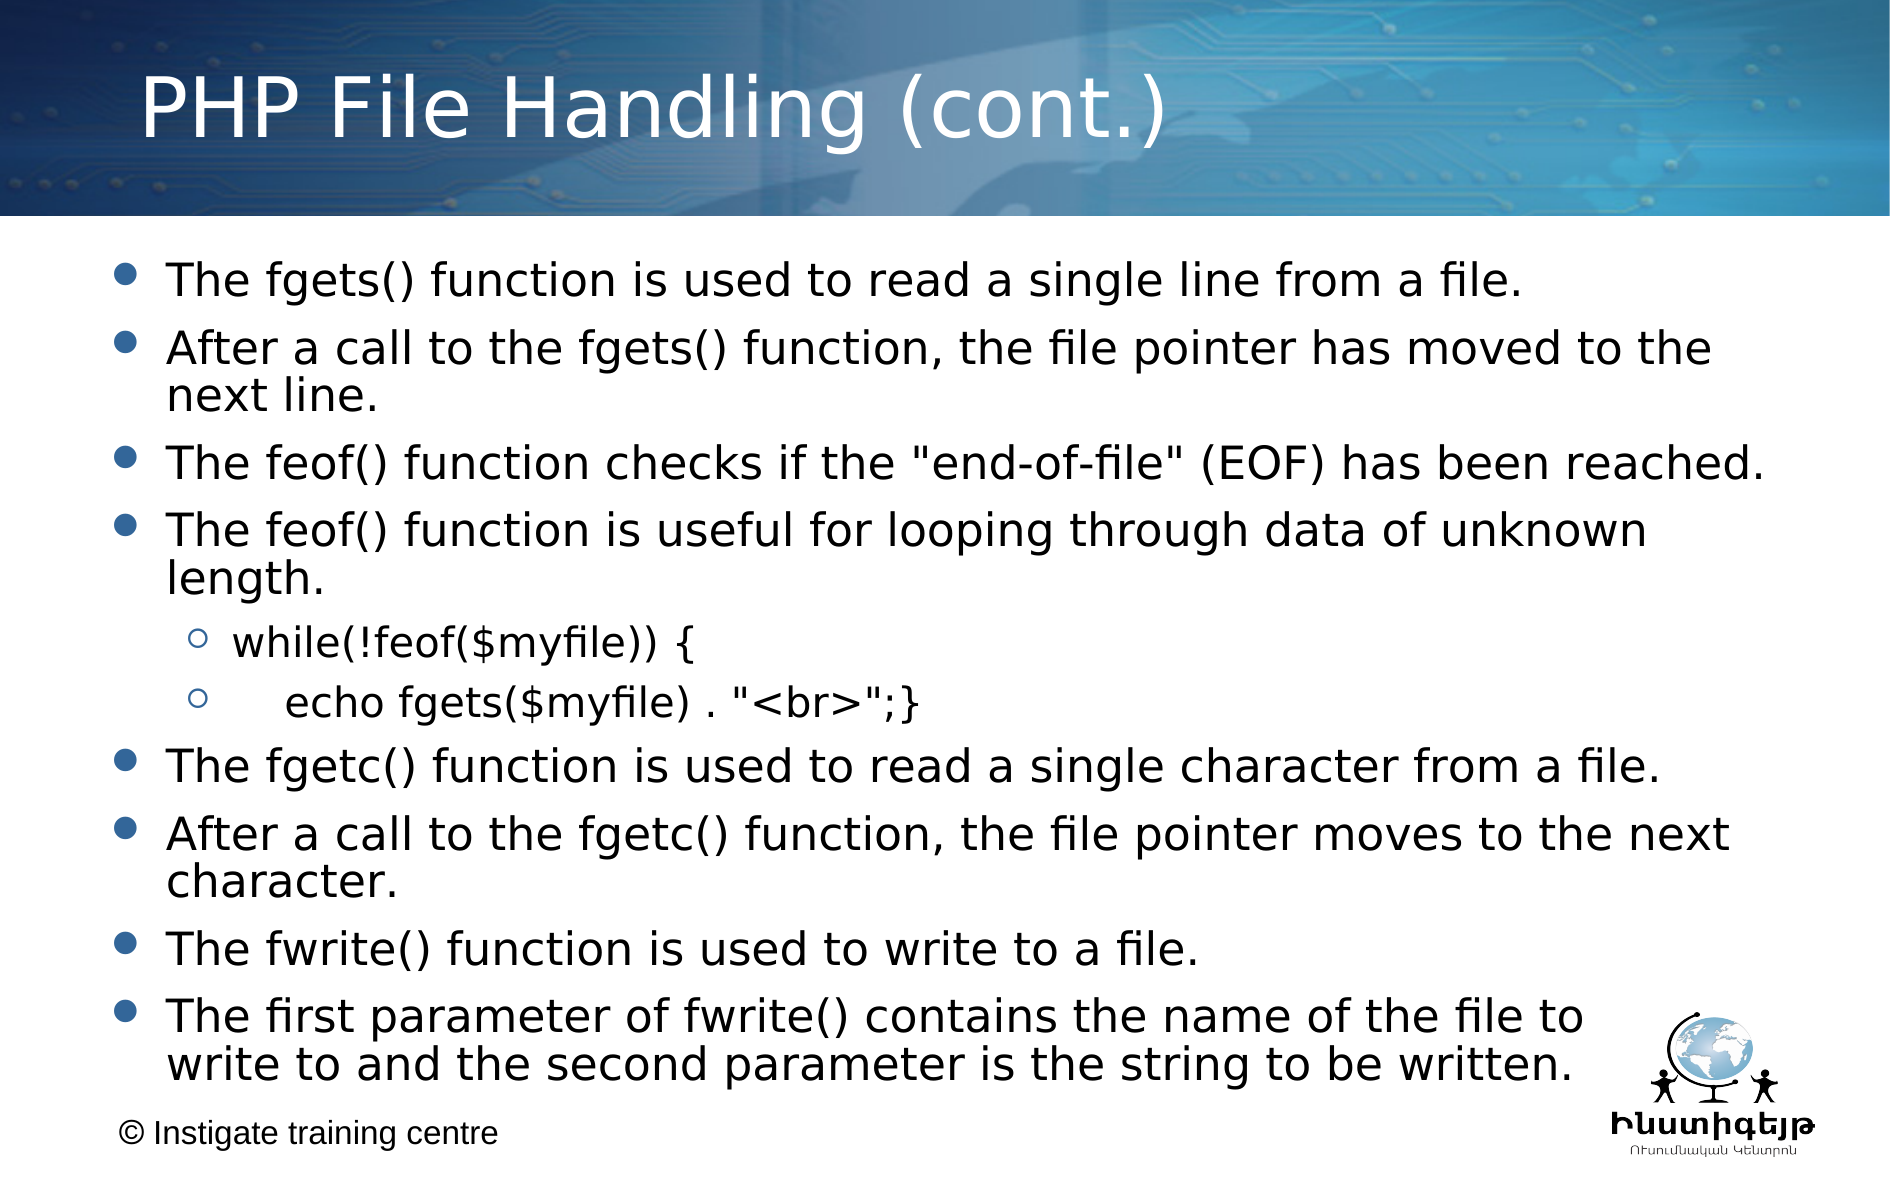

PHP File Handling (cont.)
# The fgets() function is used to read a single line from a file.
After a call to the fgets() function, the file pointer has moved to the next line.
The feof() function checks if the "end-of-file" (EOF) has been reached.
The feof() function is useful for looping through data of unknown length.
while(!feof($myfile)) {
 echo fgets($myfile) . "<br>";}
The fgetc() function is used to read a single character from a file.
After a call to the fgetc() function, the file pointer moves to the next character.
The fwrite() function is used to write to a file.
The first parameter of fwrite() contains the name of the file to
write to and the second parameter is the string to be written.